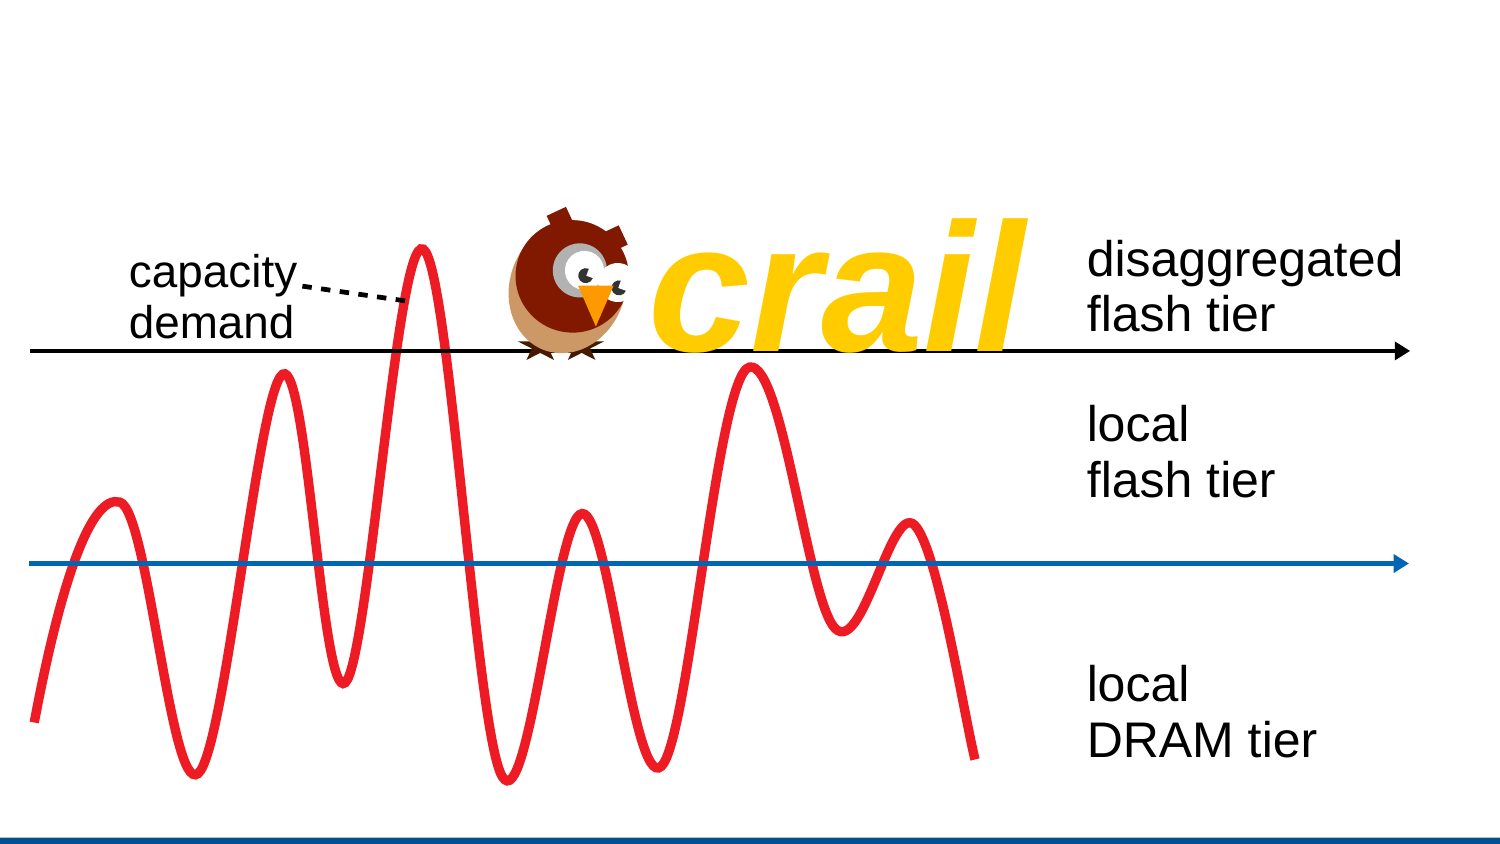

crail
disaggregated
flash tier
capacity
demand
local
flash tier
local
DRAM tier